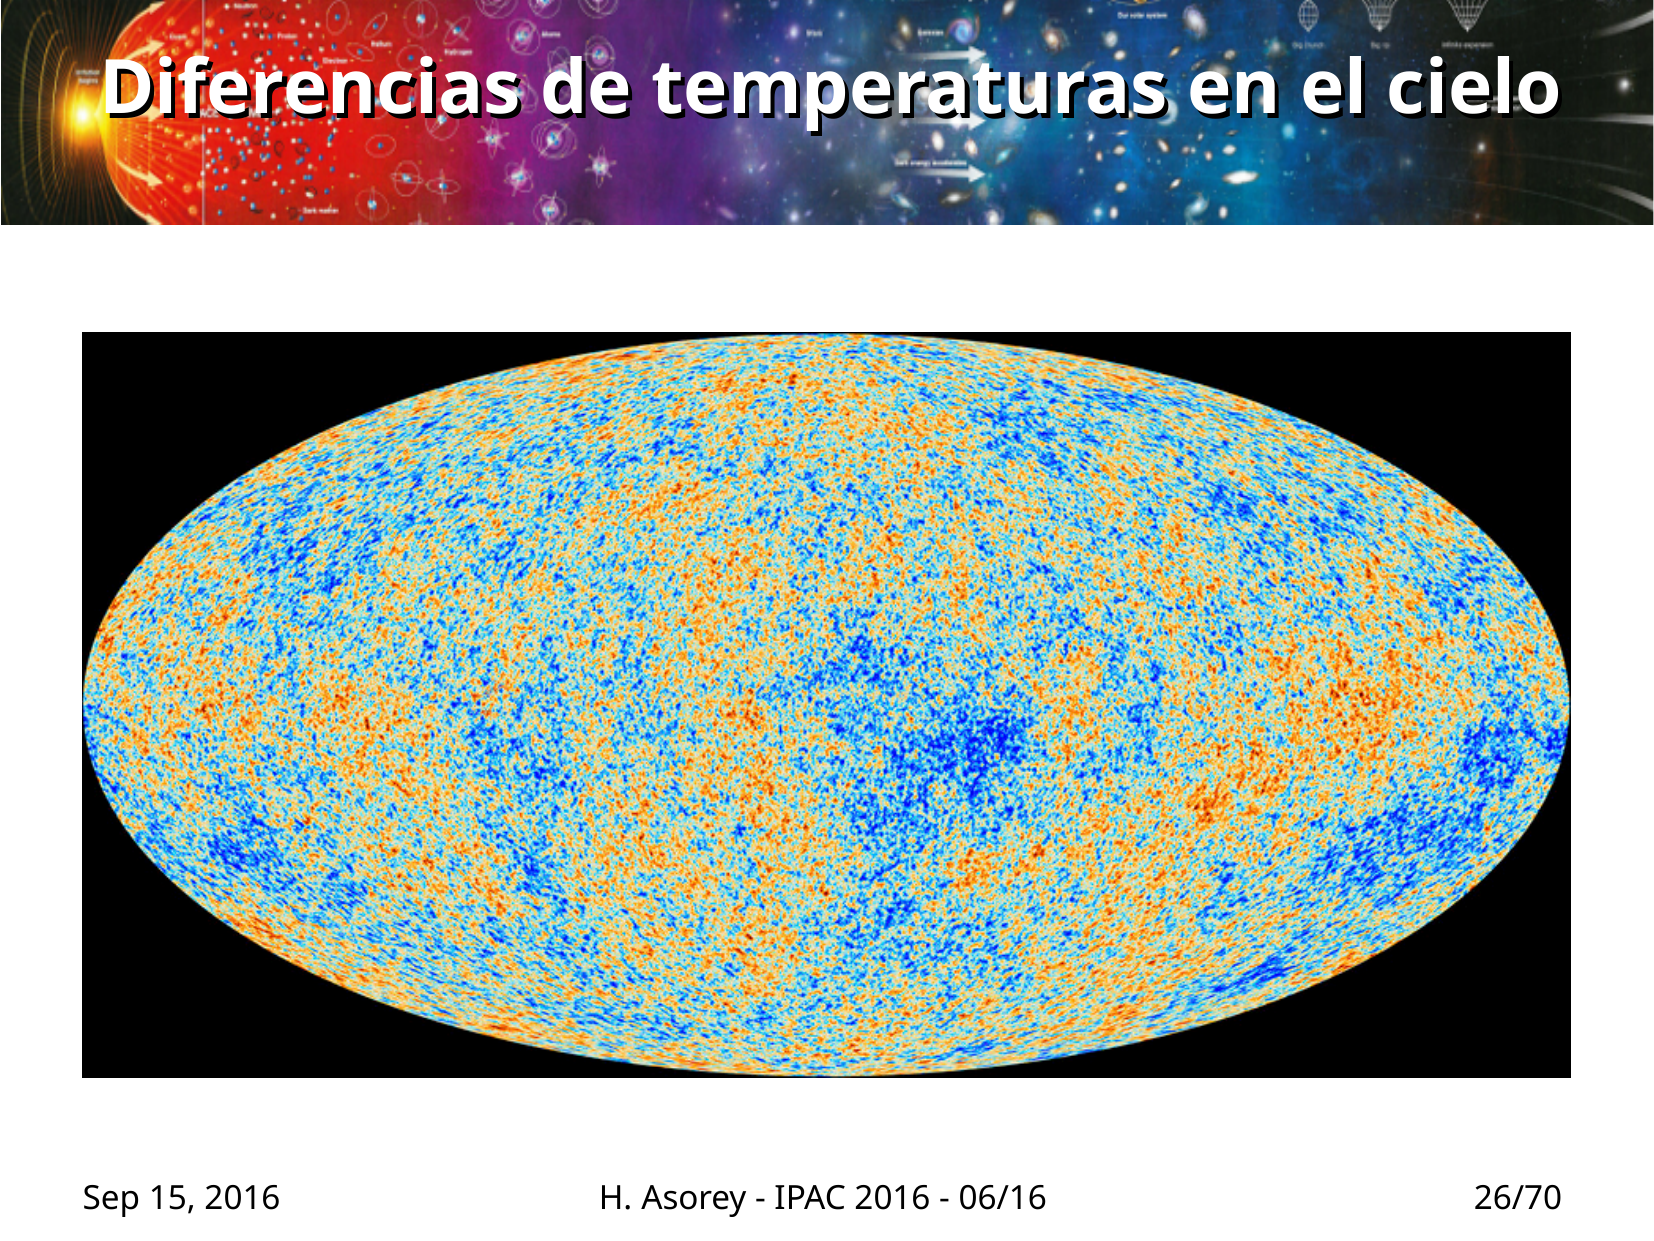

# Diferencias de temperaturas en el cielo
Sep 15, 2016
H. Asorey - IPAC 2016 - 06/16
26